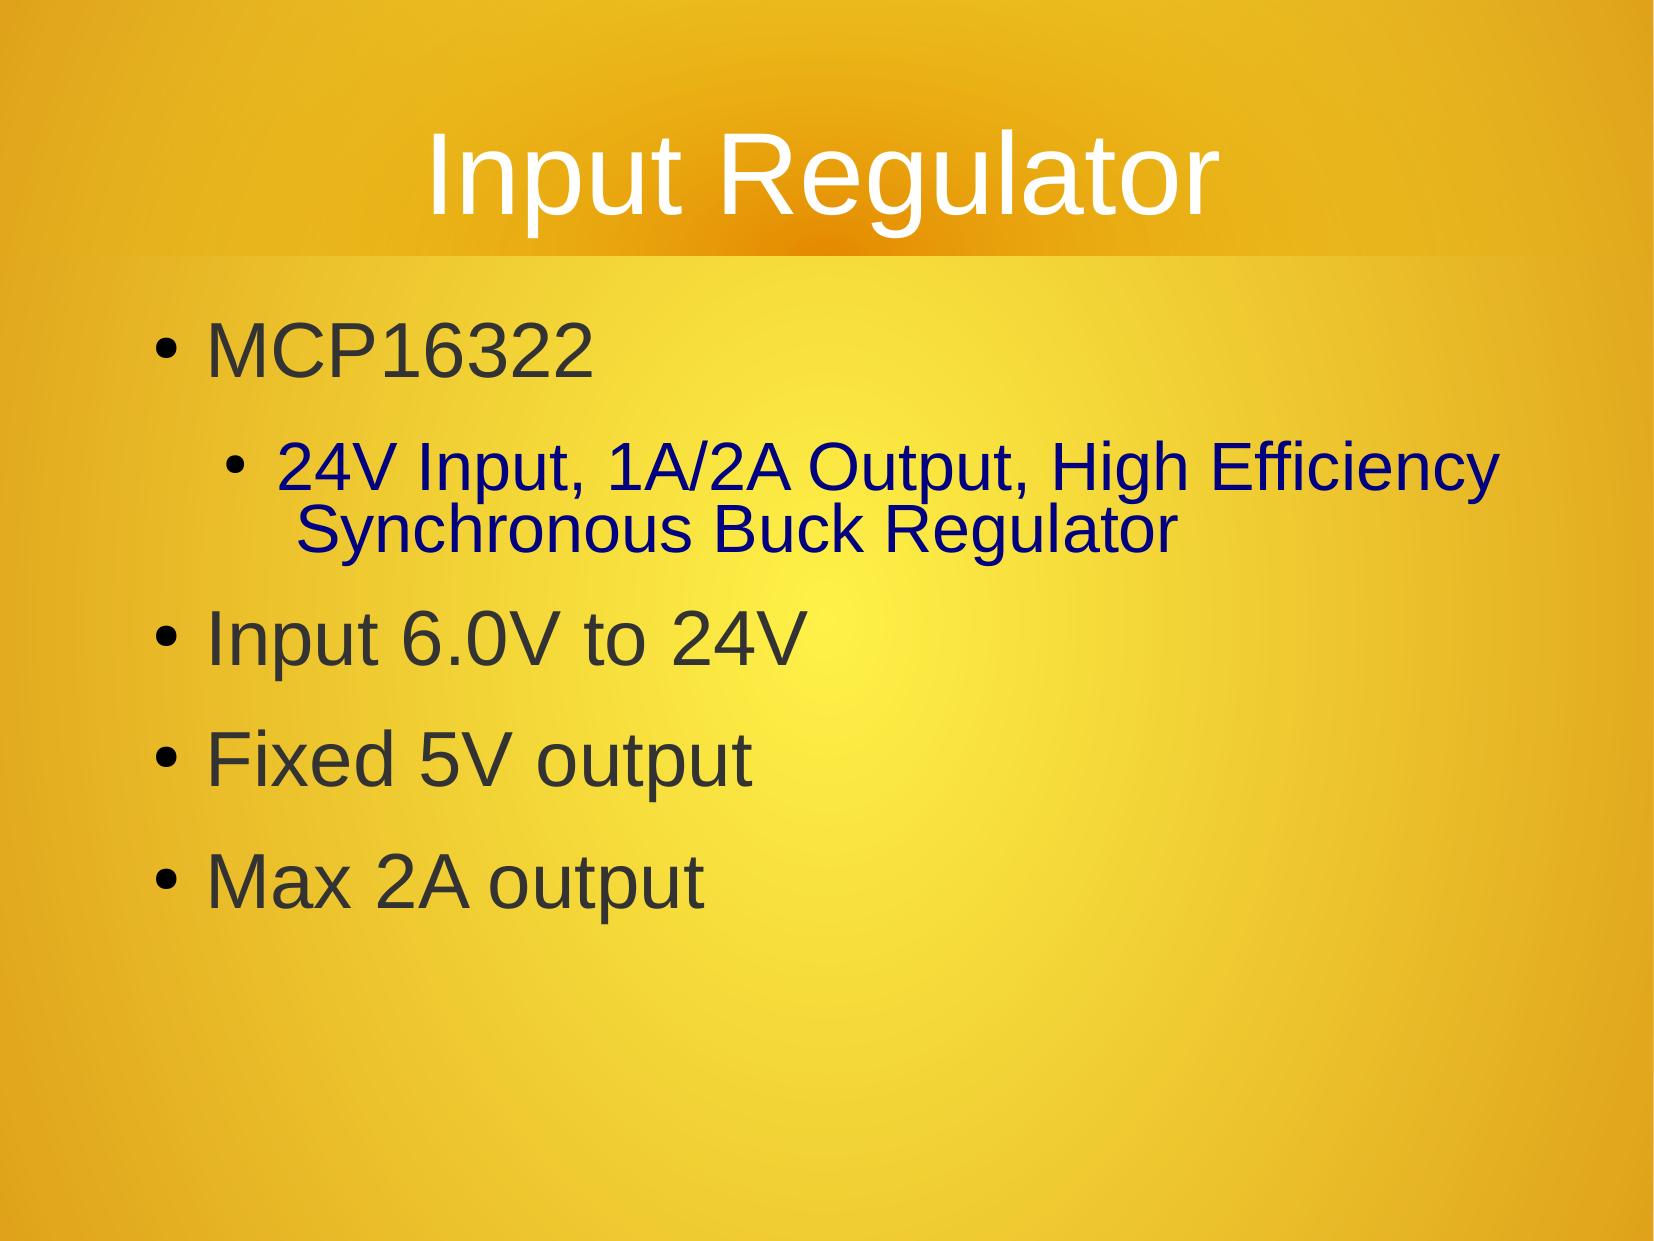

# Input Regulator
MCP16322
24V Input, 1A/2A Output, High Efficiency Synchronous Buck Regulator
Input 6.0V to 24V
Fixed 5V output
Max 2A output